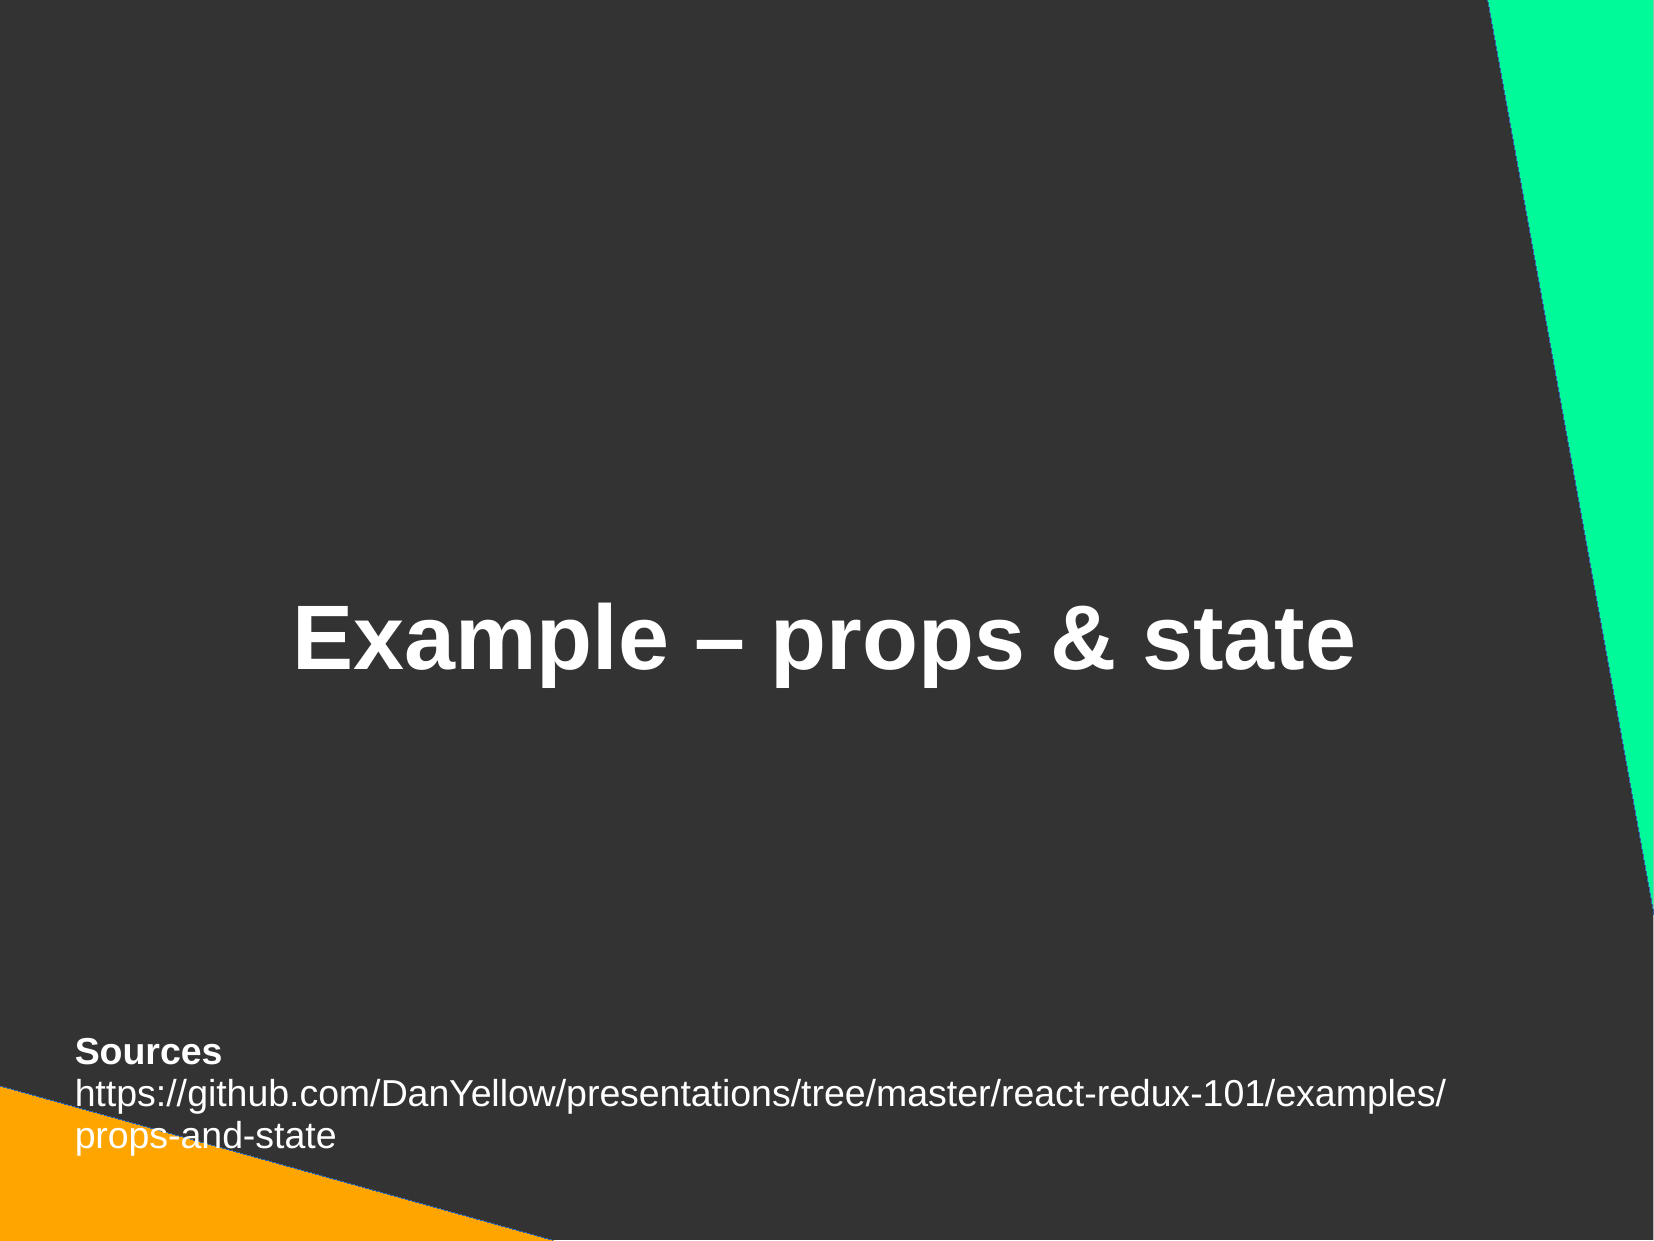

# Example – props & state
Sources
https://github.com/DanYellow/presentations/tree/master/react-redux-101/examples/props-and-state